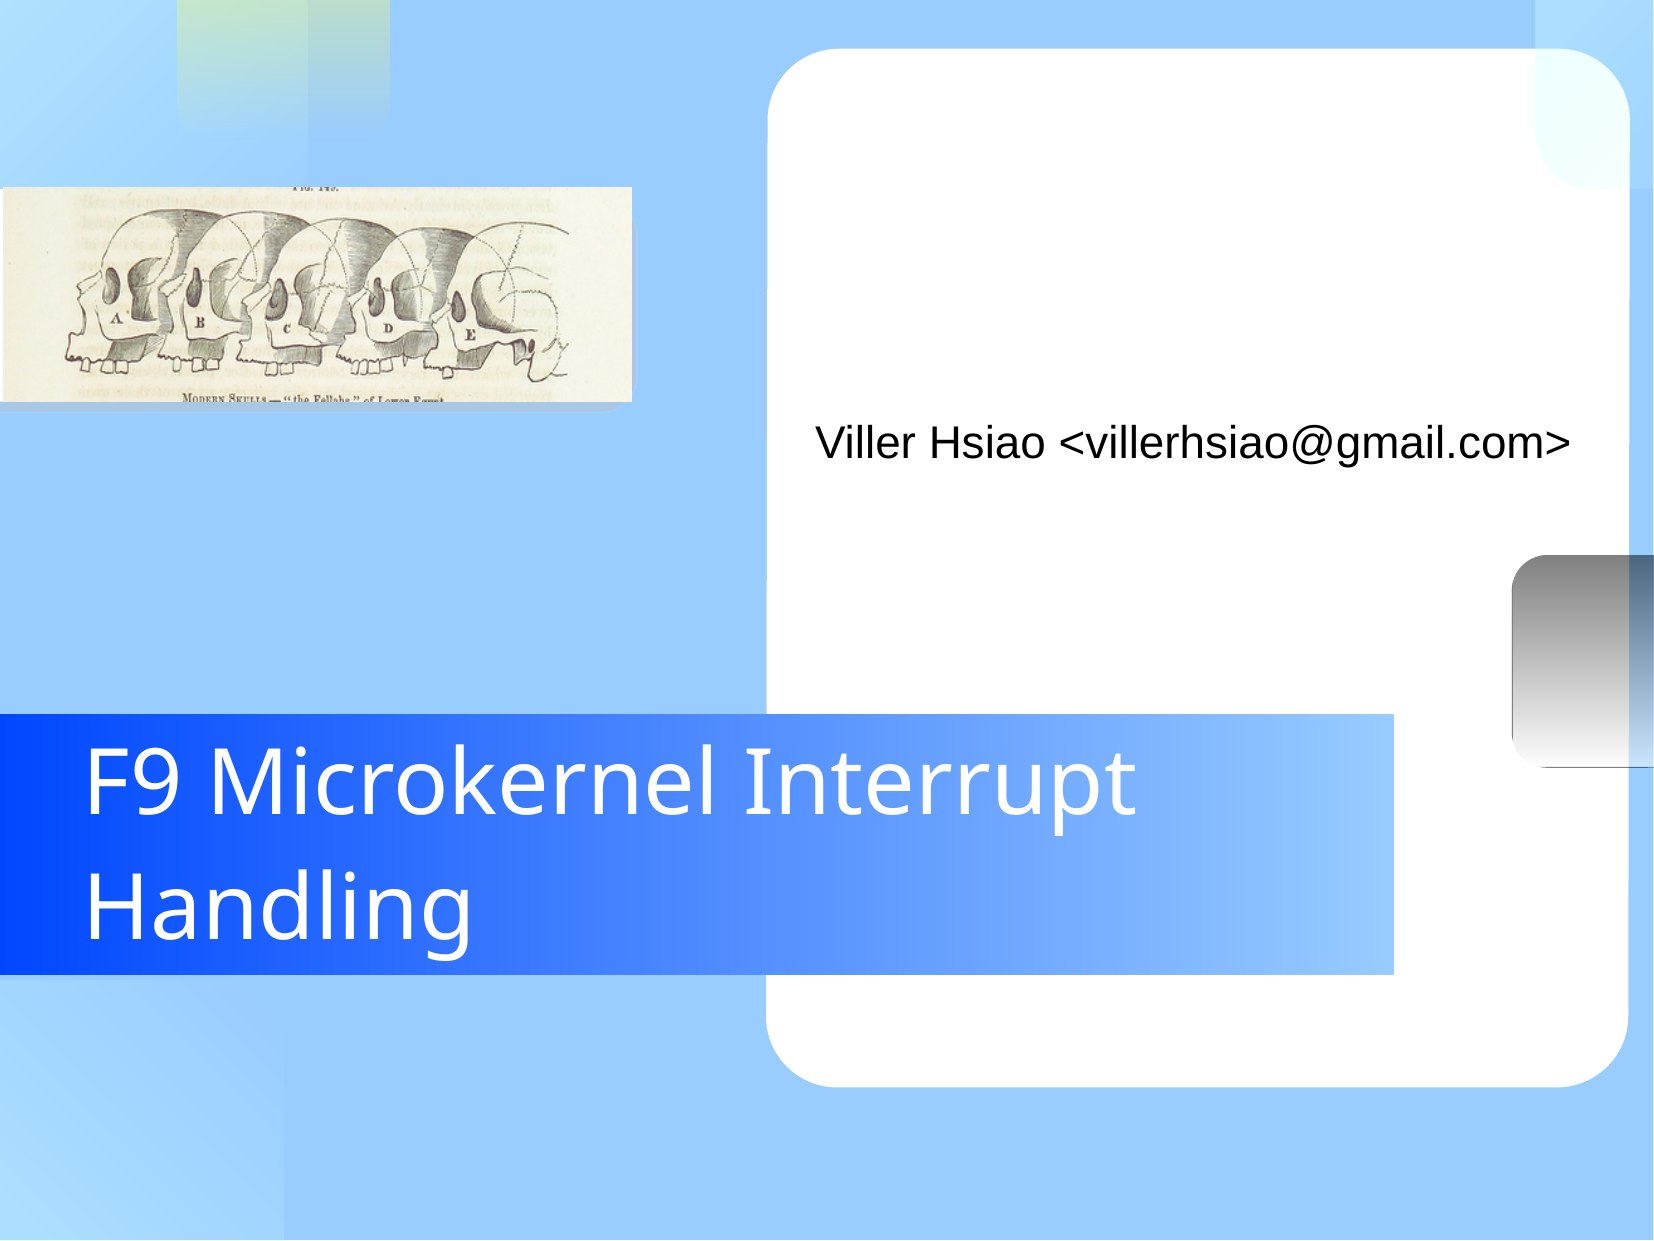

Viller Hsiao <villerhsiao@gmail.com>
# F9 Microkernel Interrupt Handling